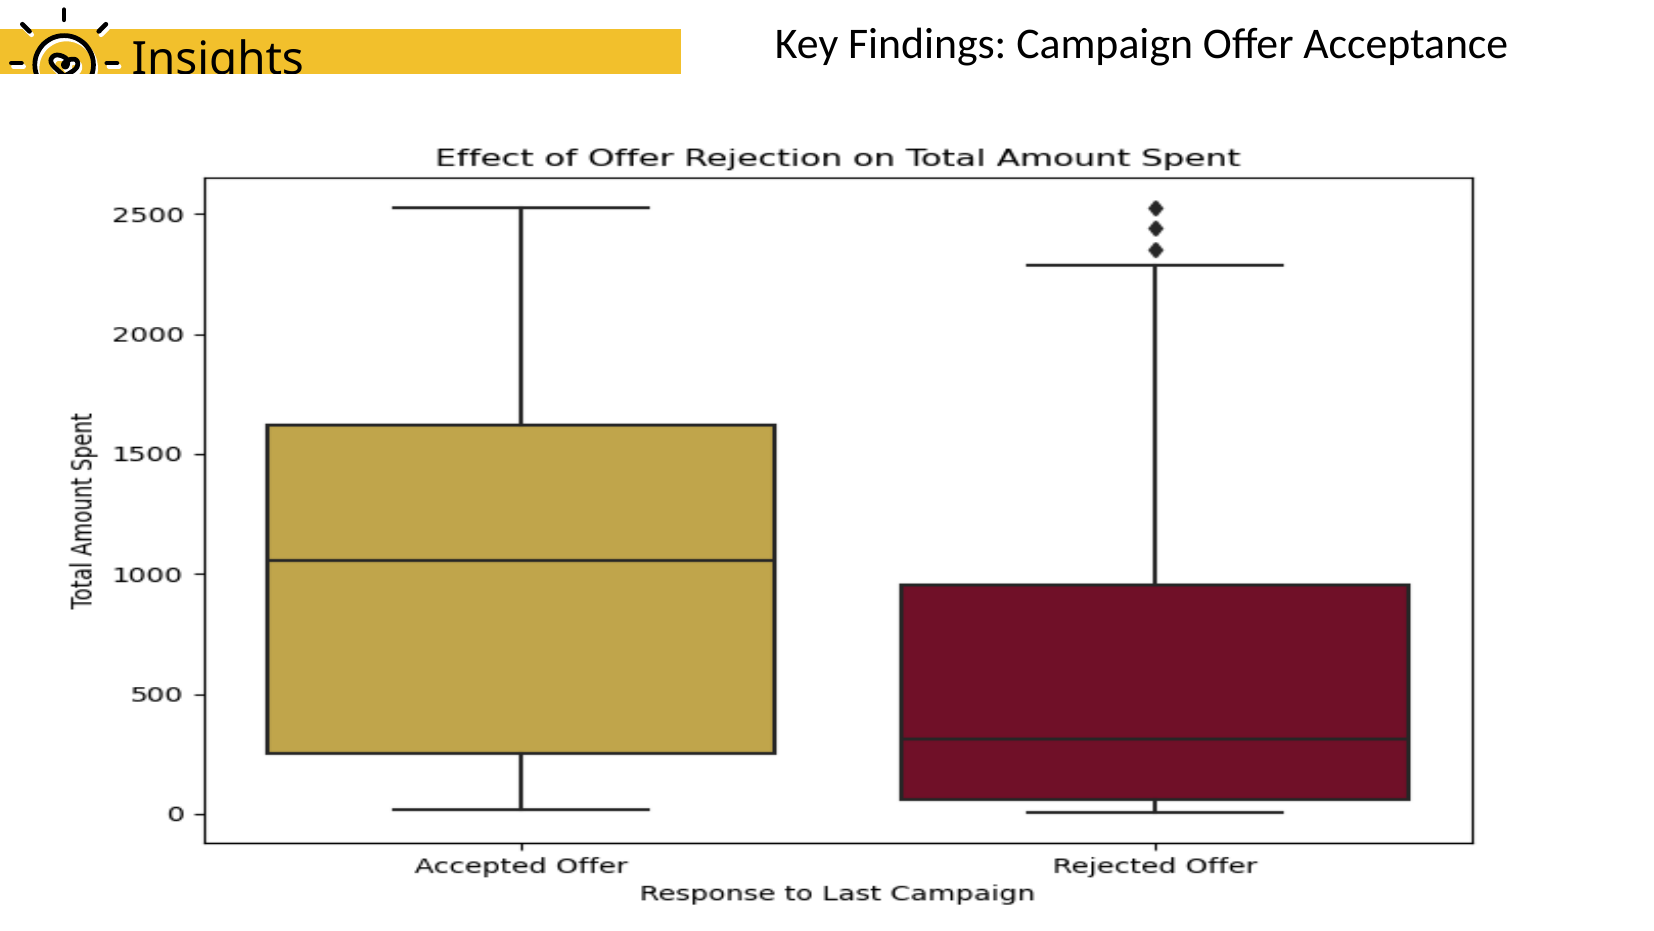

Key Findings: Campaign Offer Acceptance
# Insights
.